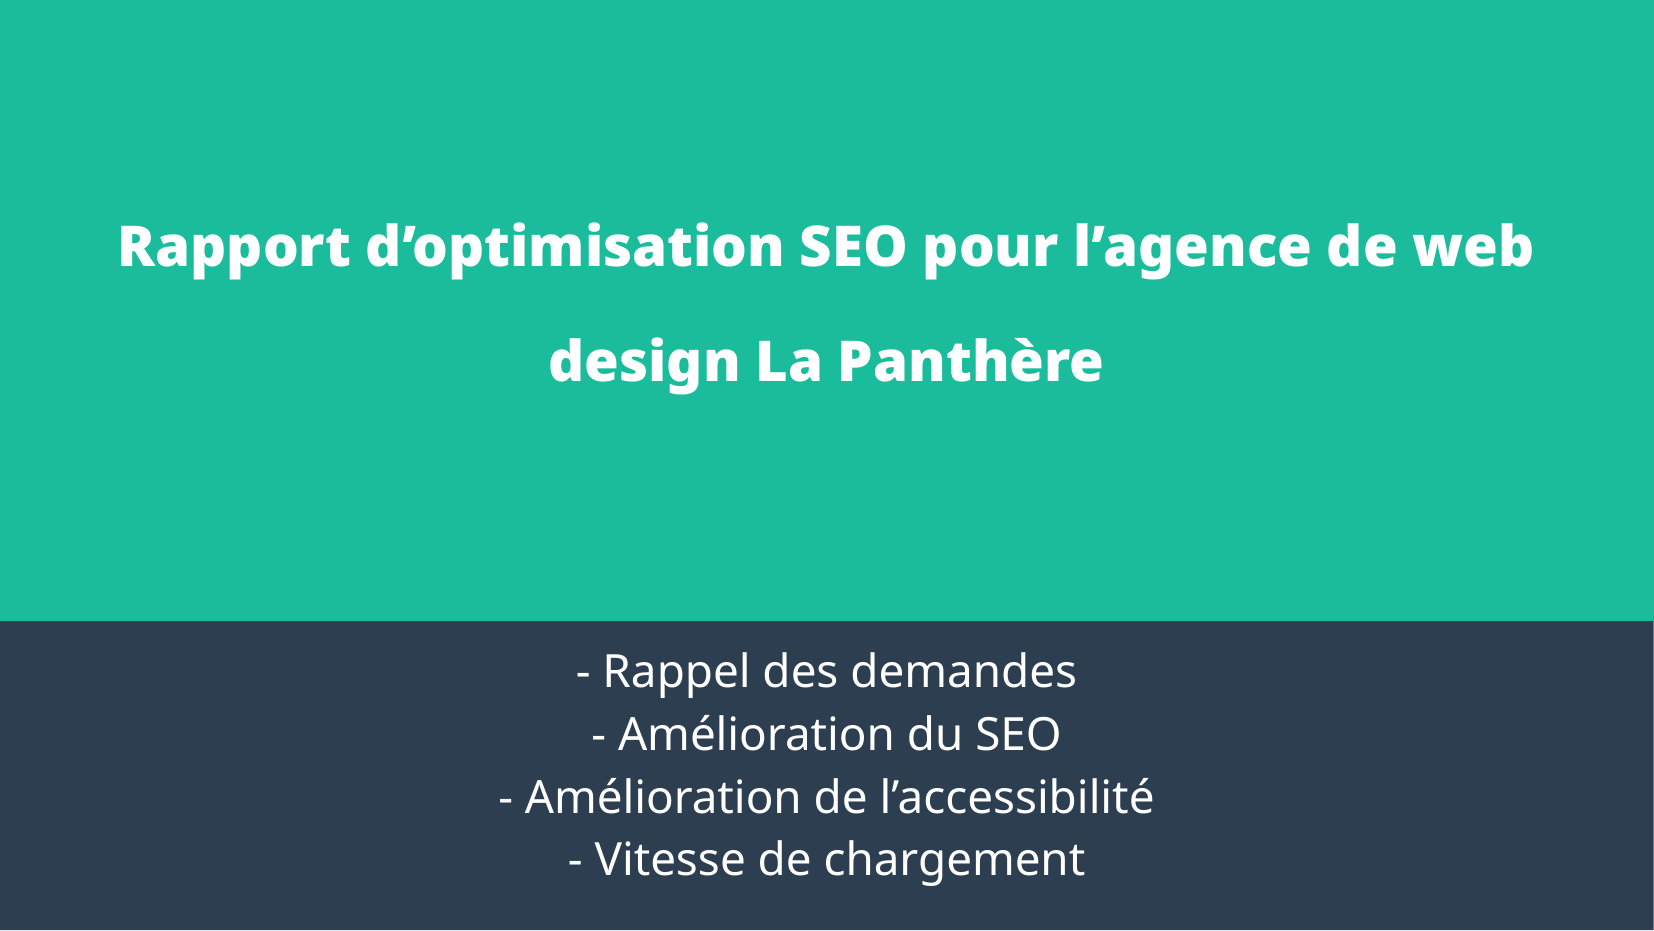

# Rapport d’optimisation SEO pour l’agence de web design La Panthère
- Rappel des demandes
- Amélioration du SEO
- Amélioration de l’accessibilité
- Vitesse de chargement